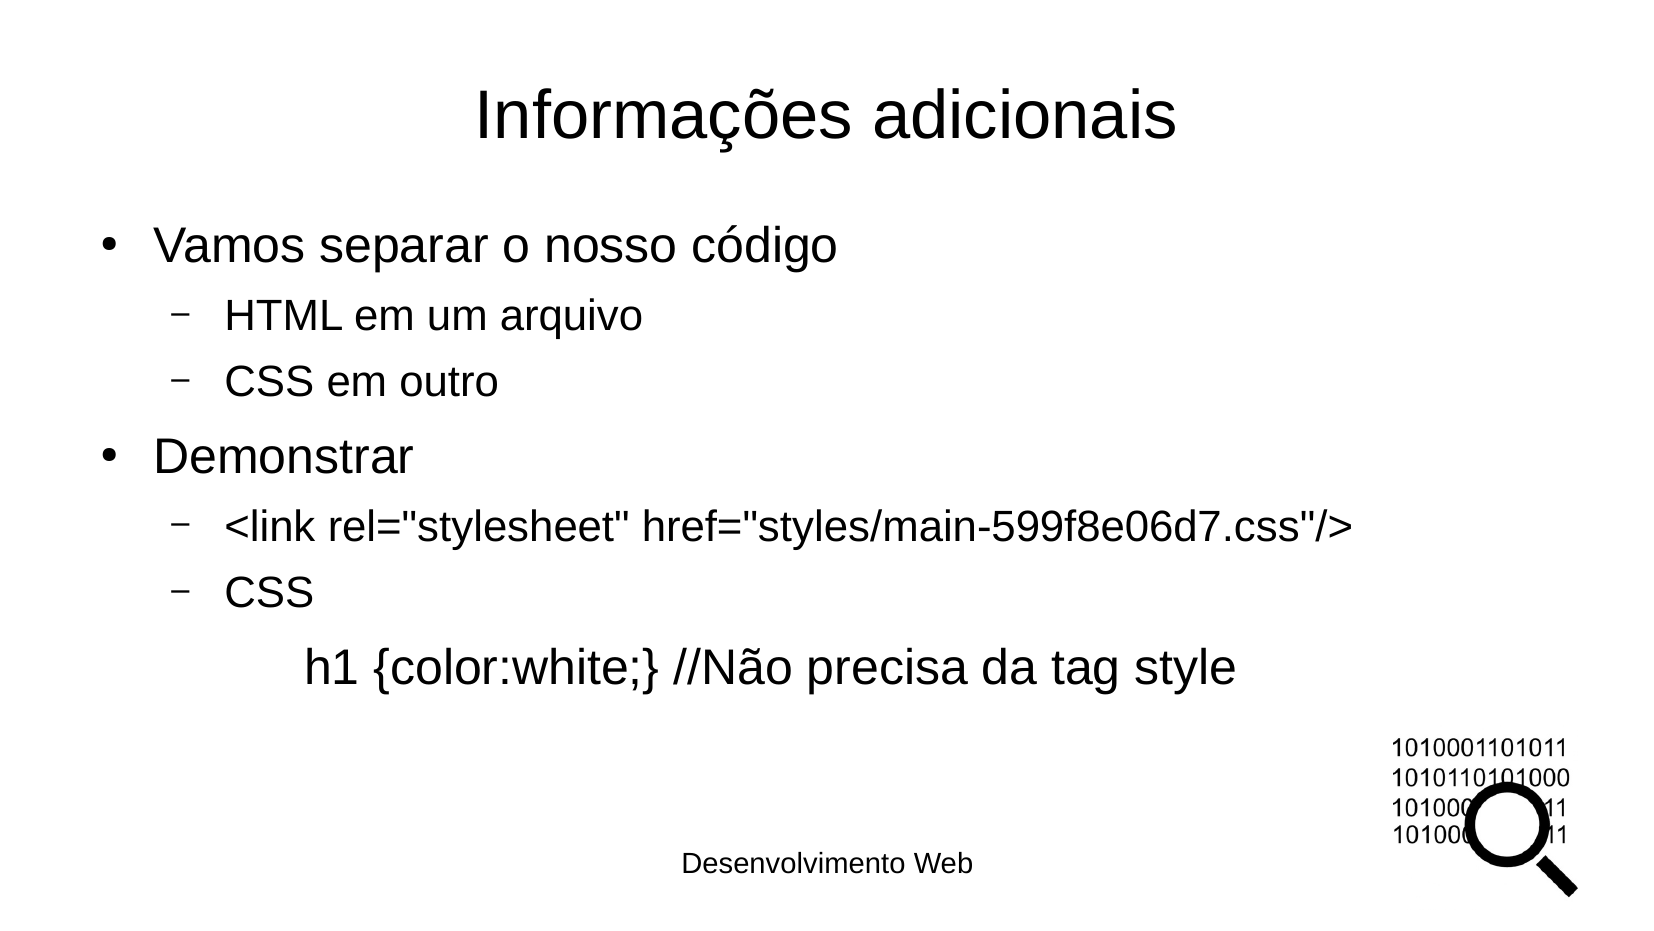

# Informações adicionais
Vamos separar o nosso código
HTML em um arquivo
CSS em outro
Demonstrar
<link rel="stylesheet" href="styles/main-599f8e06d7.css"/>
CSS
 			h1 {color:white;} //Não precisa da tag style
Desenvolvimento Web